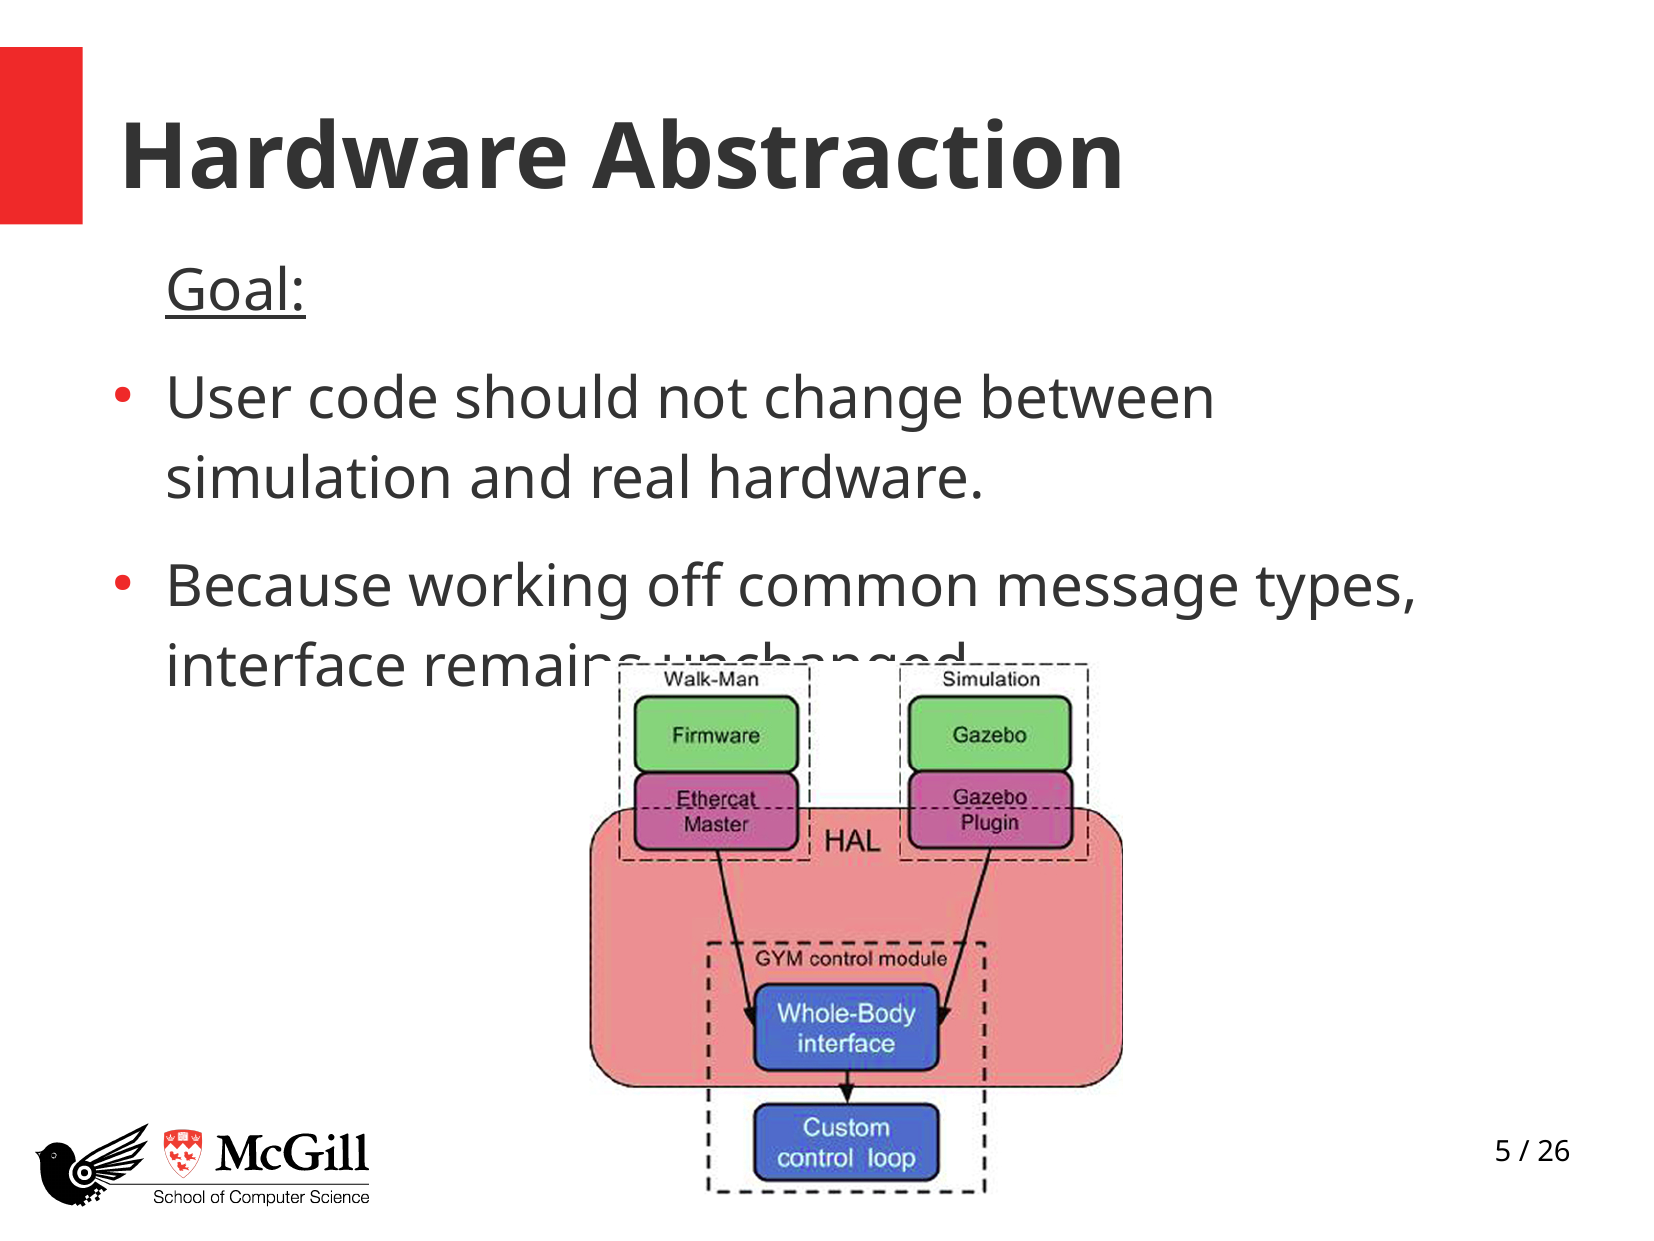

# Hardware Abstraction
Goal:
User code should not change between simulation and real hardware.
Because working off common message types, interface remains unchanged
5